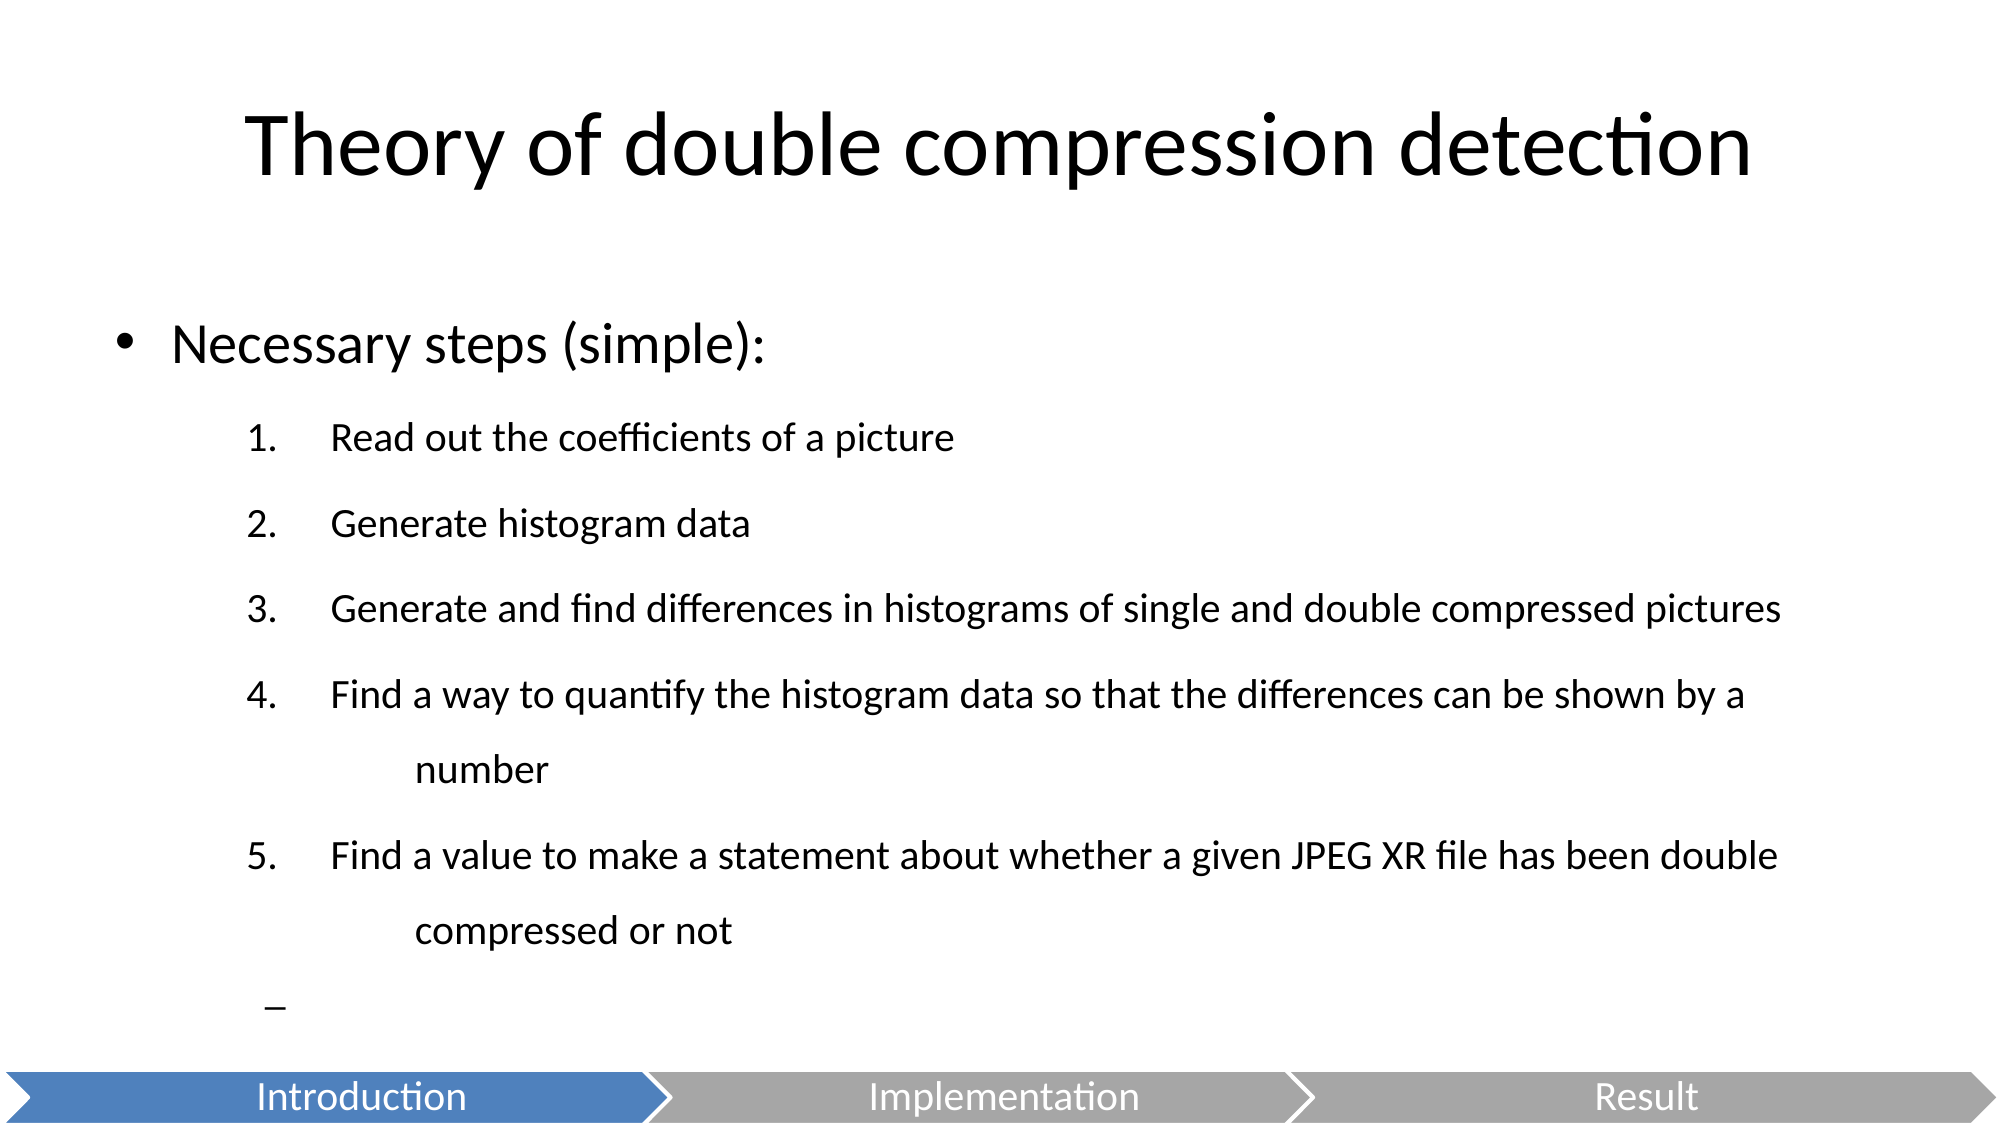

# Theory of double compression detection
Necessary steps (simple):
Read out the coefficients of a picture
Generate histogram data
Generate and find differences in histograms of single and double compressed pictures
Find a way to quantify the histogram data so that the differences can be shown by a number
Find a value to make a statement about whether a given JPEG XR file has been double compressed or not
Introduction
Implementation
Result